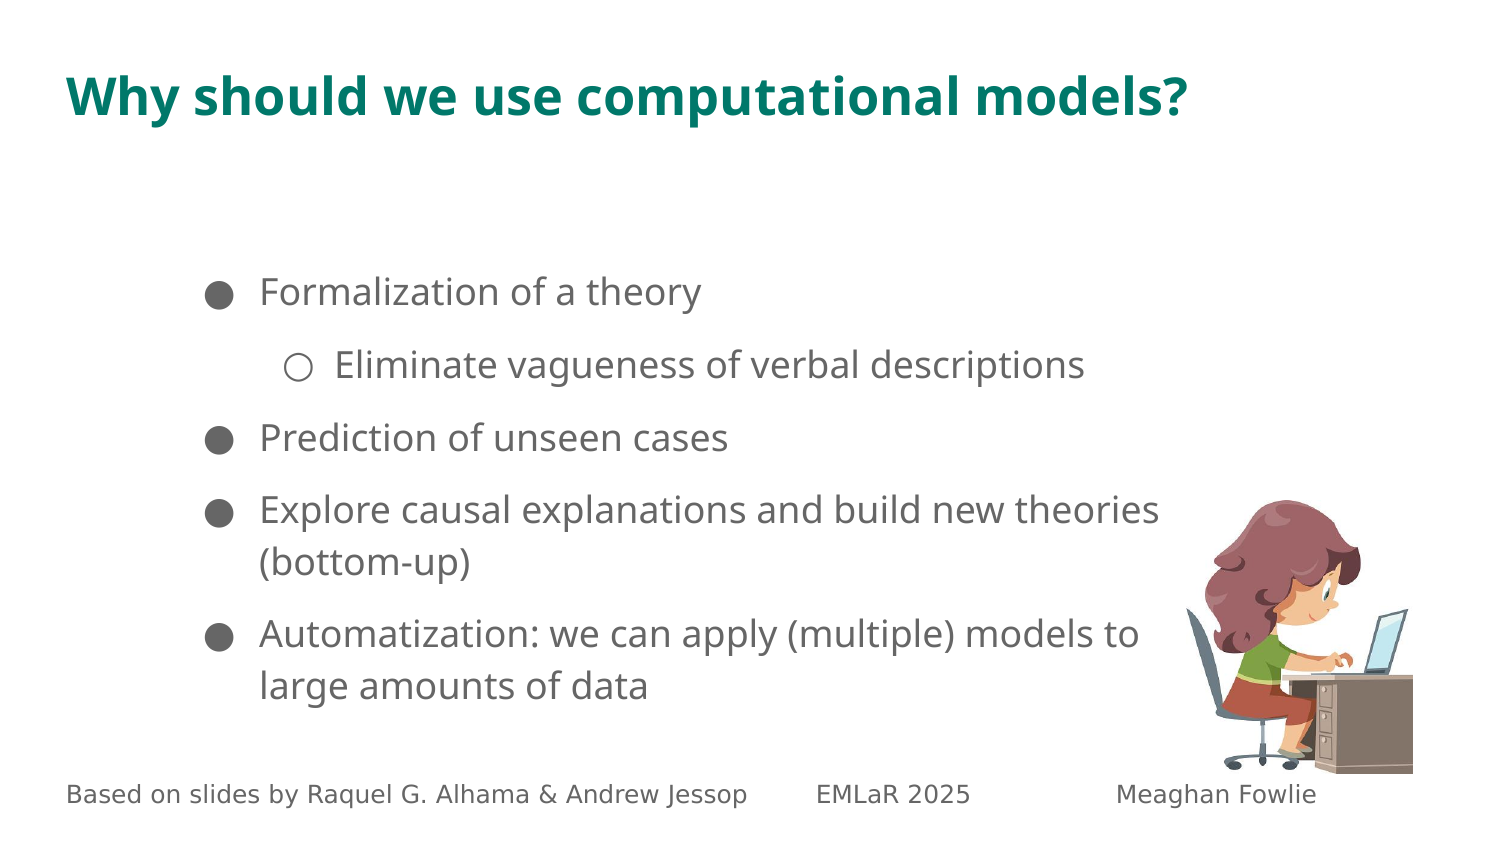

# Why should we use computational models?
Formalization of a theory
Eliminate vagueness of verbal descriptions
Prediction of unseen cases
Explore causal explanations and build new theories (bottom-up)
Automatization: we can apply (multiple) models to large amounts of data